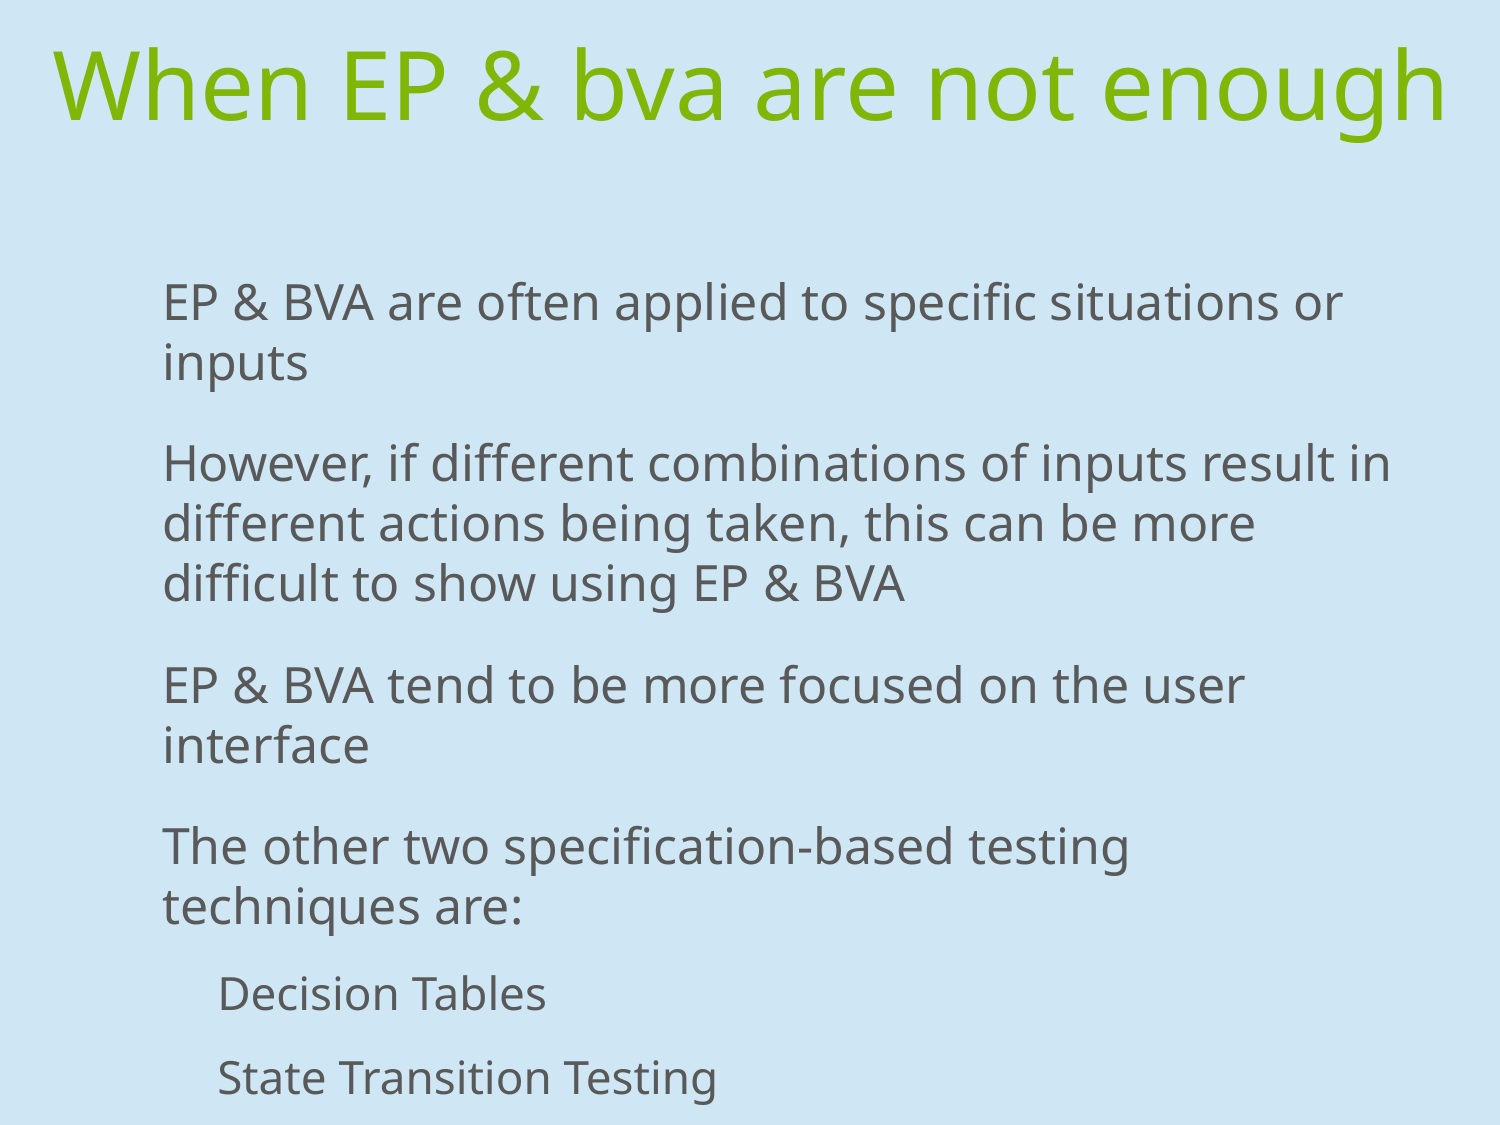

# When EP & bva are not enough
EP & BVA are often applied to specific situations or inputs
However, if different combinations of inputs result in different actions being taken, this can be more difficult to show using EP & BVA
EP & BVA tend to be more focused on the user interface
The other two specification-based testing techniques are:
Decision Tables
State Transition Testing